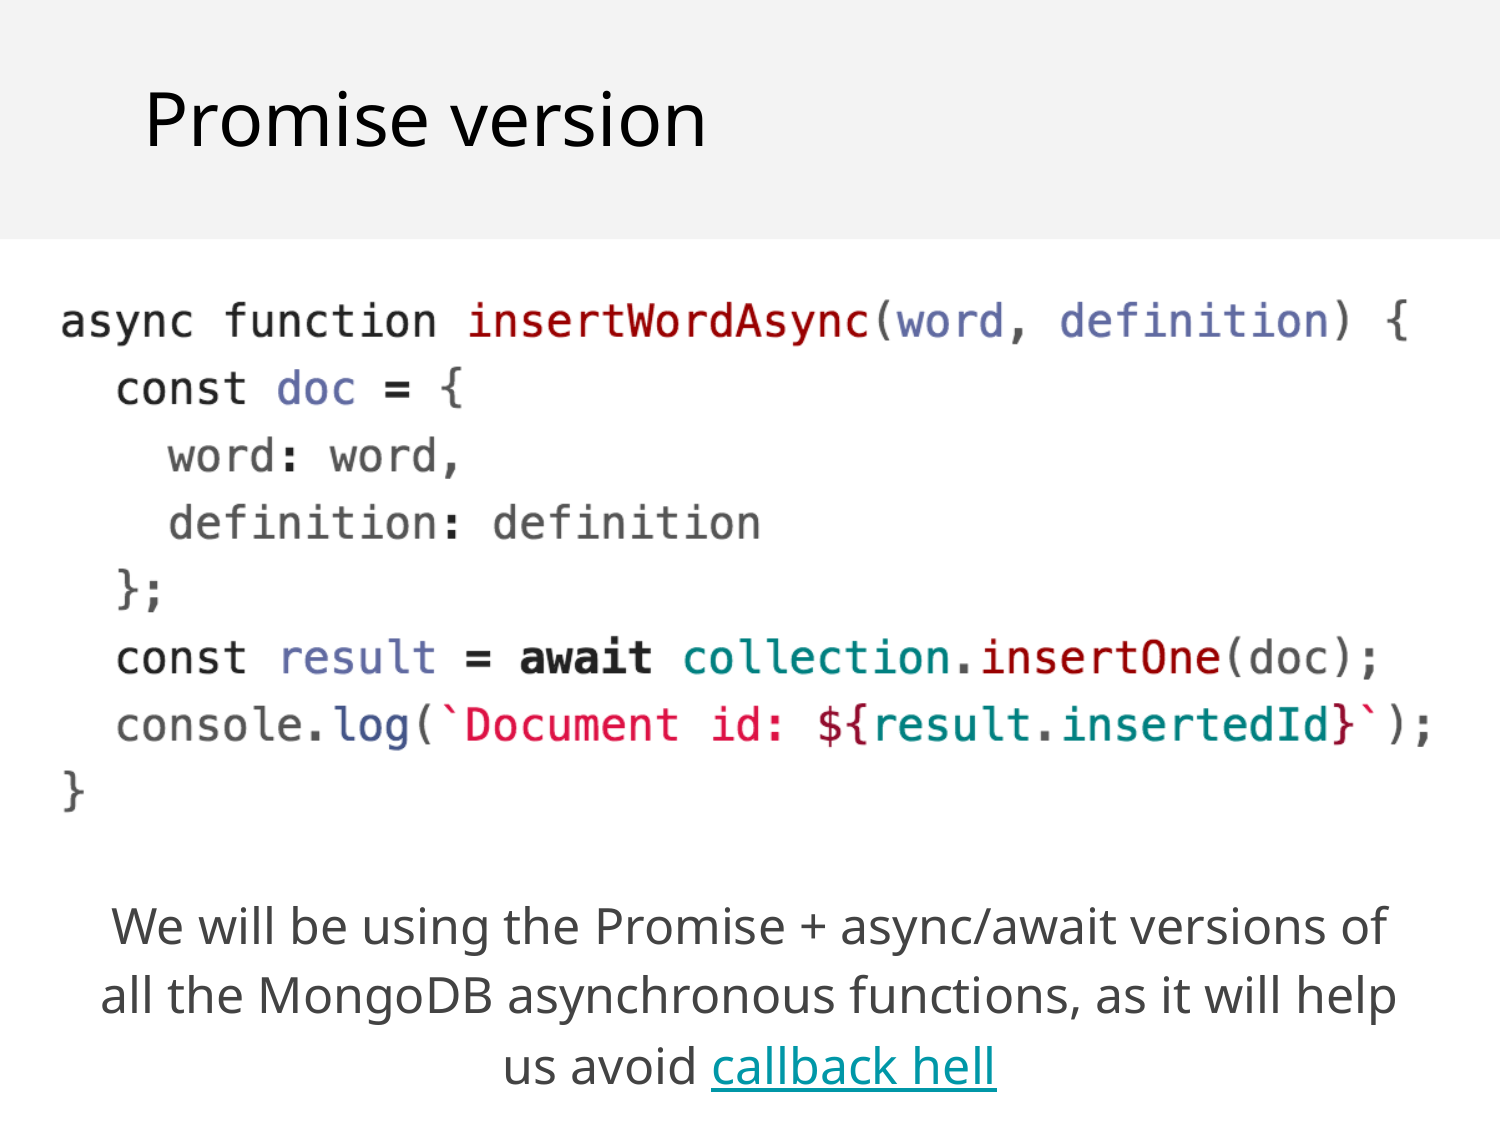

# Promise version
We will be using the Promise + async/await versions of all the MongoDB asynchronous functions, as it will help us avoid callback hell